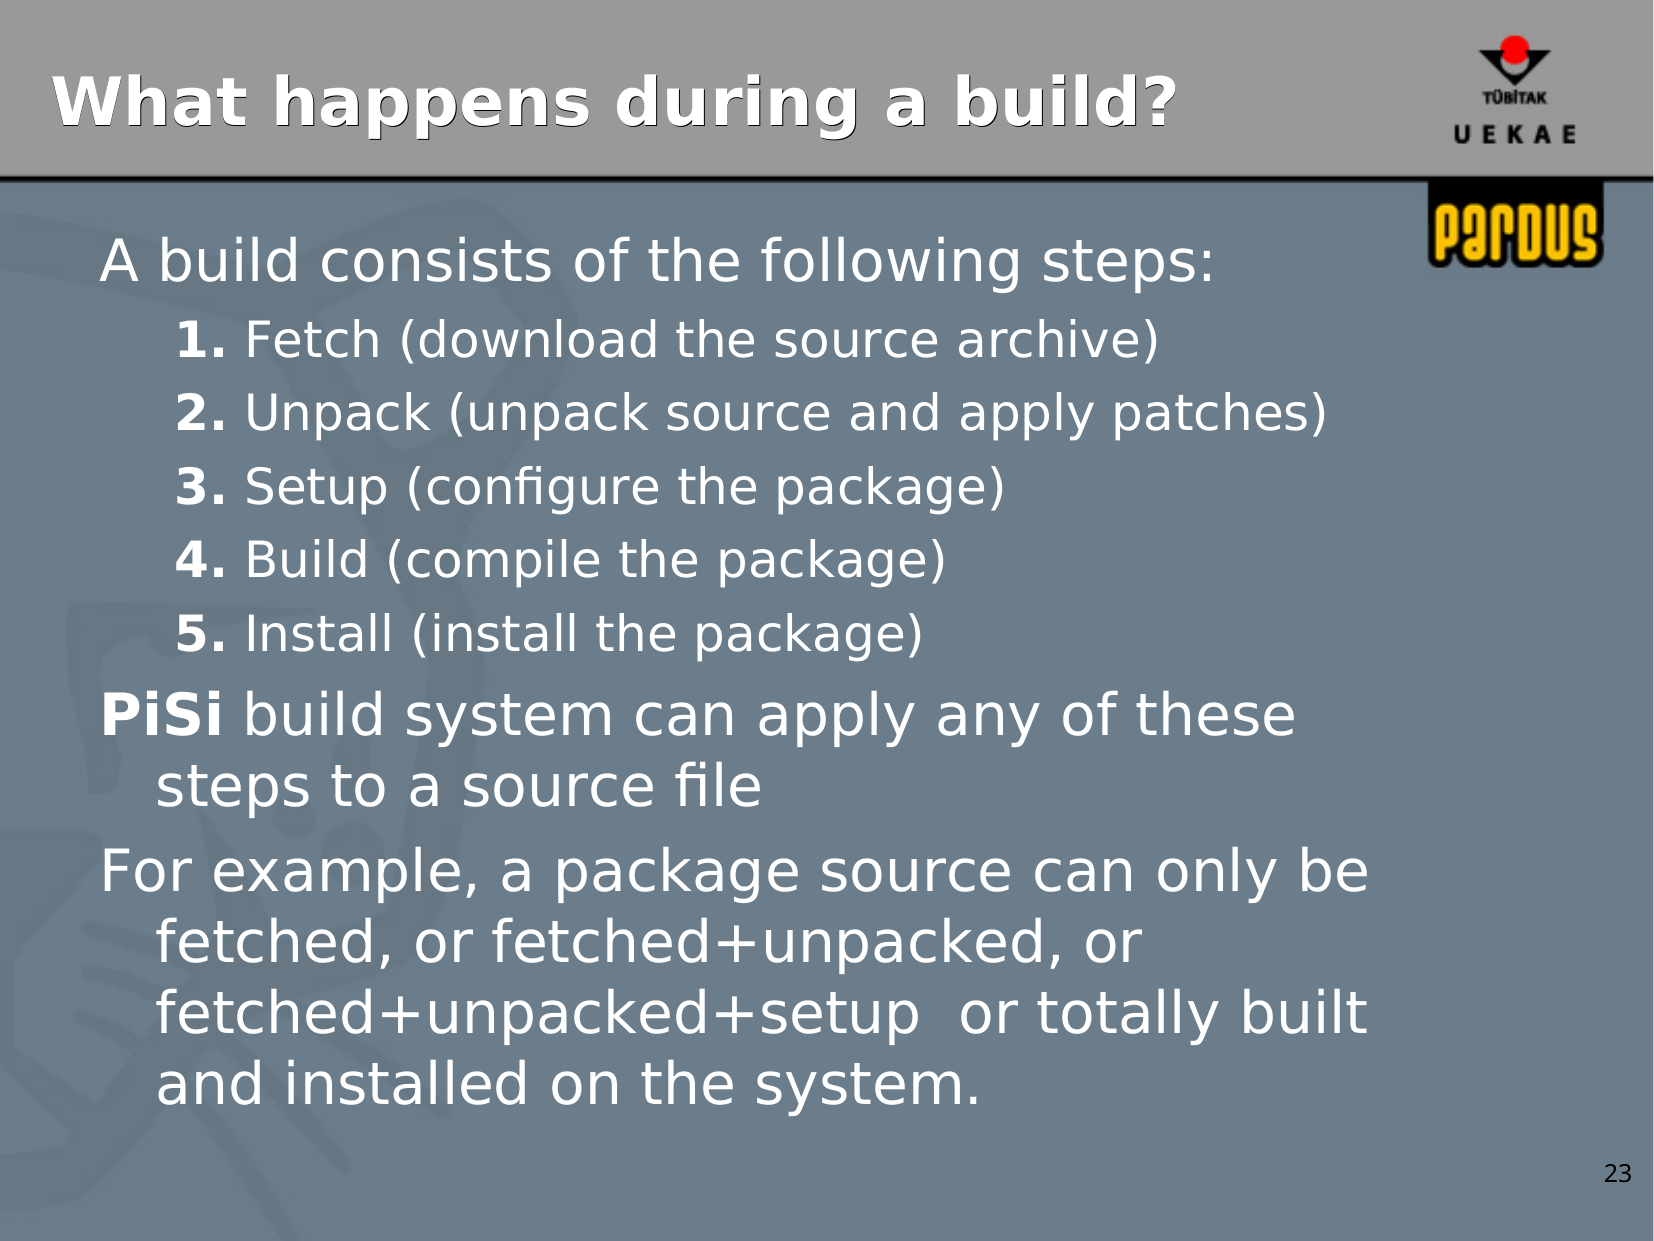

# What happens during a build?
A build consists of the following steps:
1. Fetch (download the source archive)
2. Unpack (unpack source and apply patches)
3. Setup (configure the package)
4. Build (compile the package)
5. Install (install the package)
PiSi build system can apply any of these steps to a source file
For example, a package source can only be fetched, or fetched+unpacked, or fetched+unpacked+setup or totally built and installed on the system.